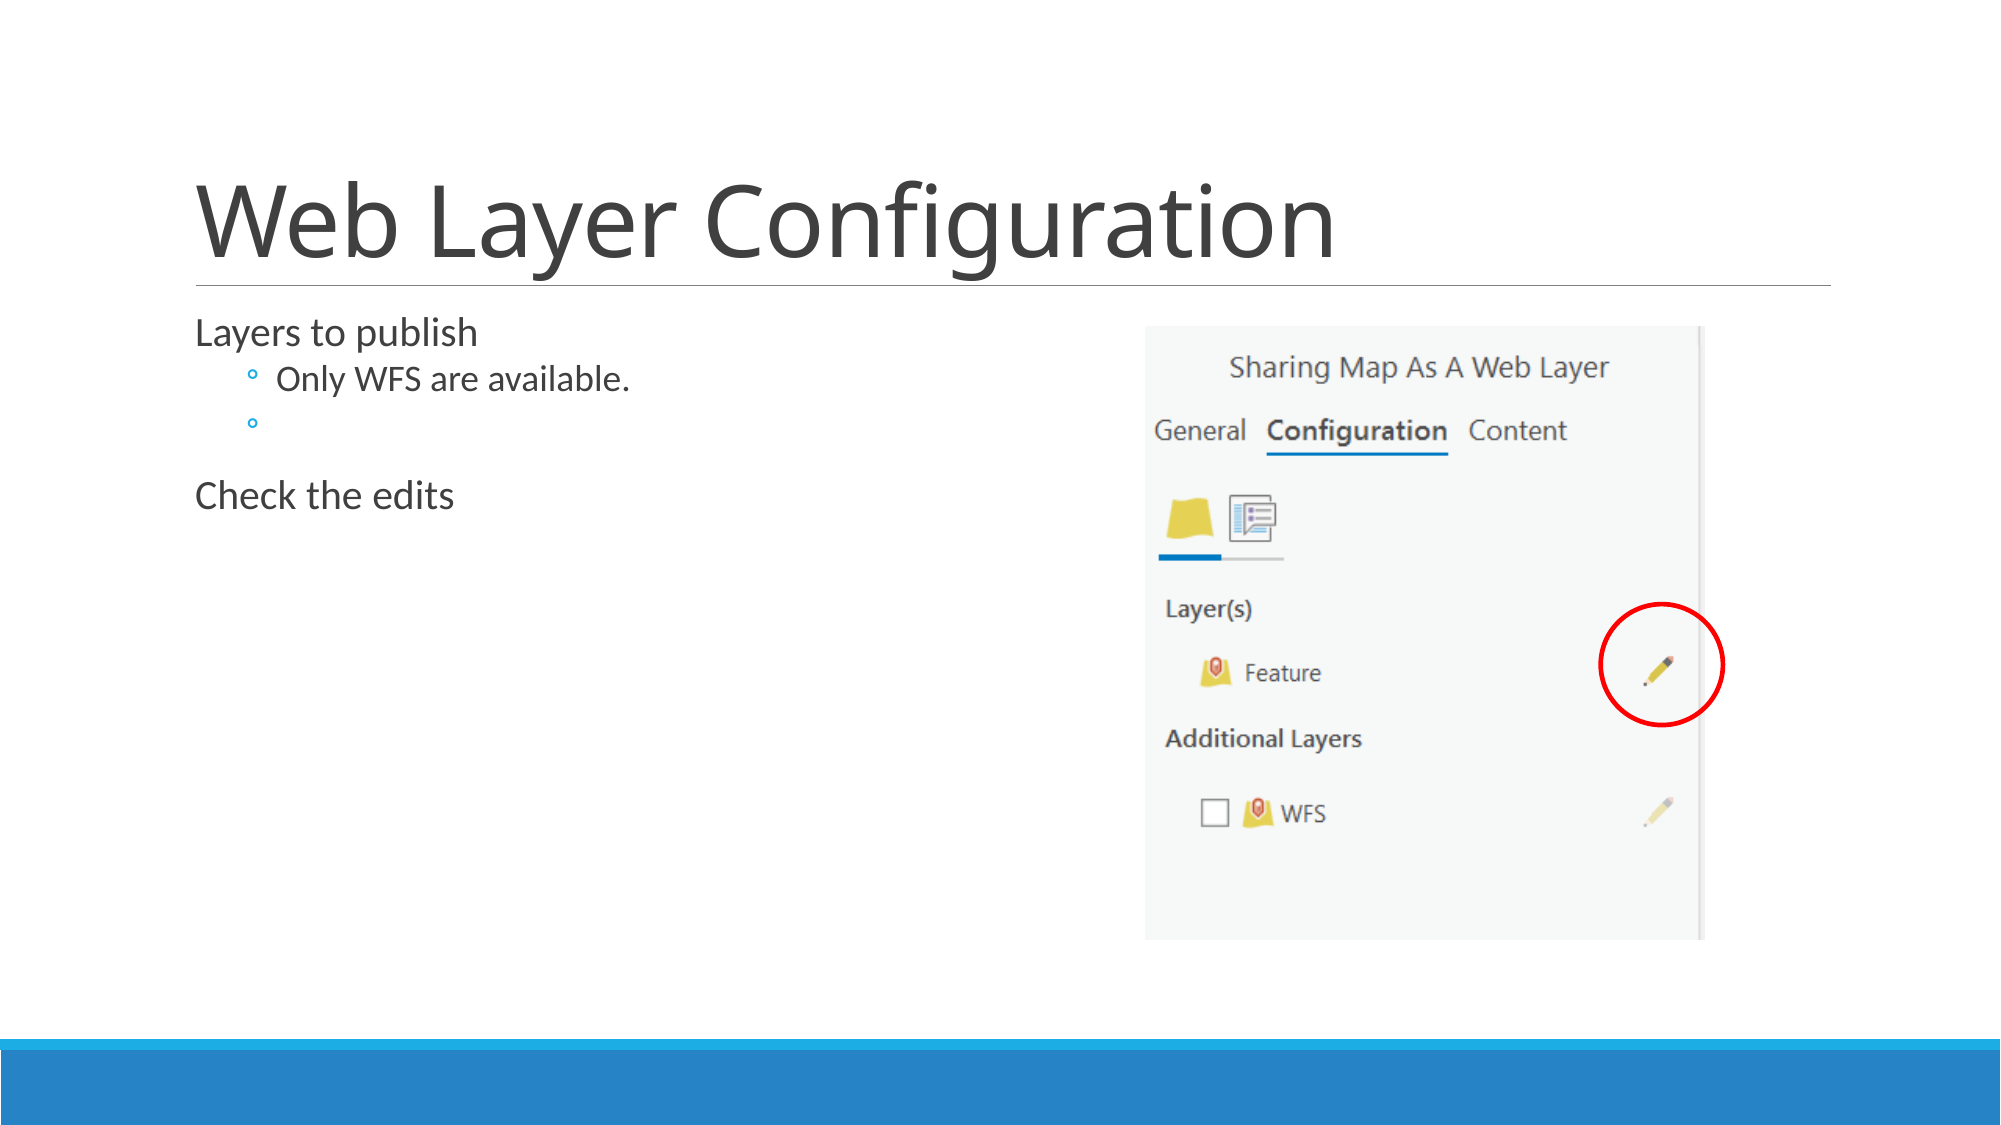

# Web Layer Configuration
Layers to publish
Only WFS are available.
Check the edits